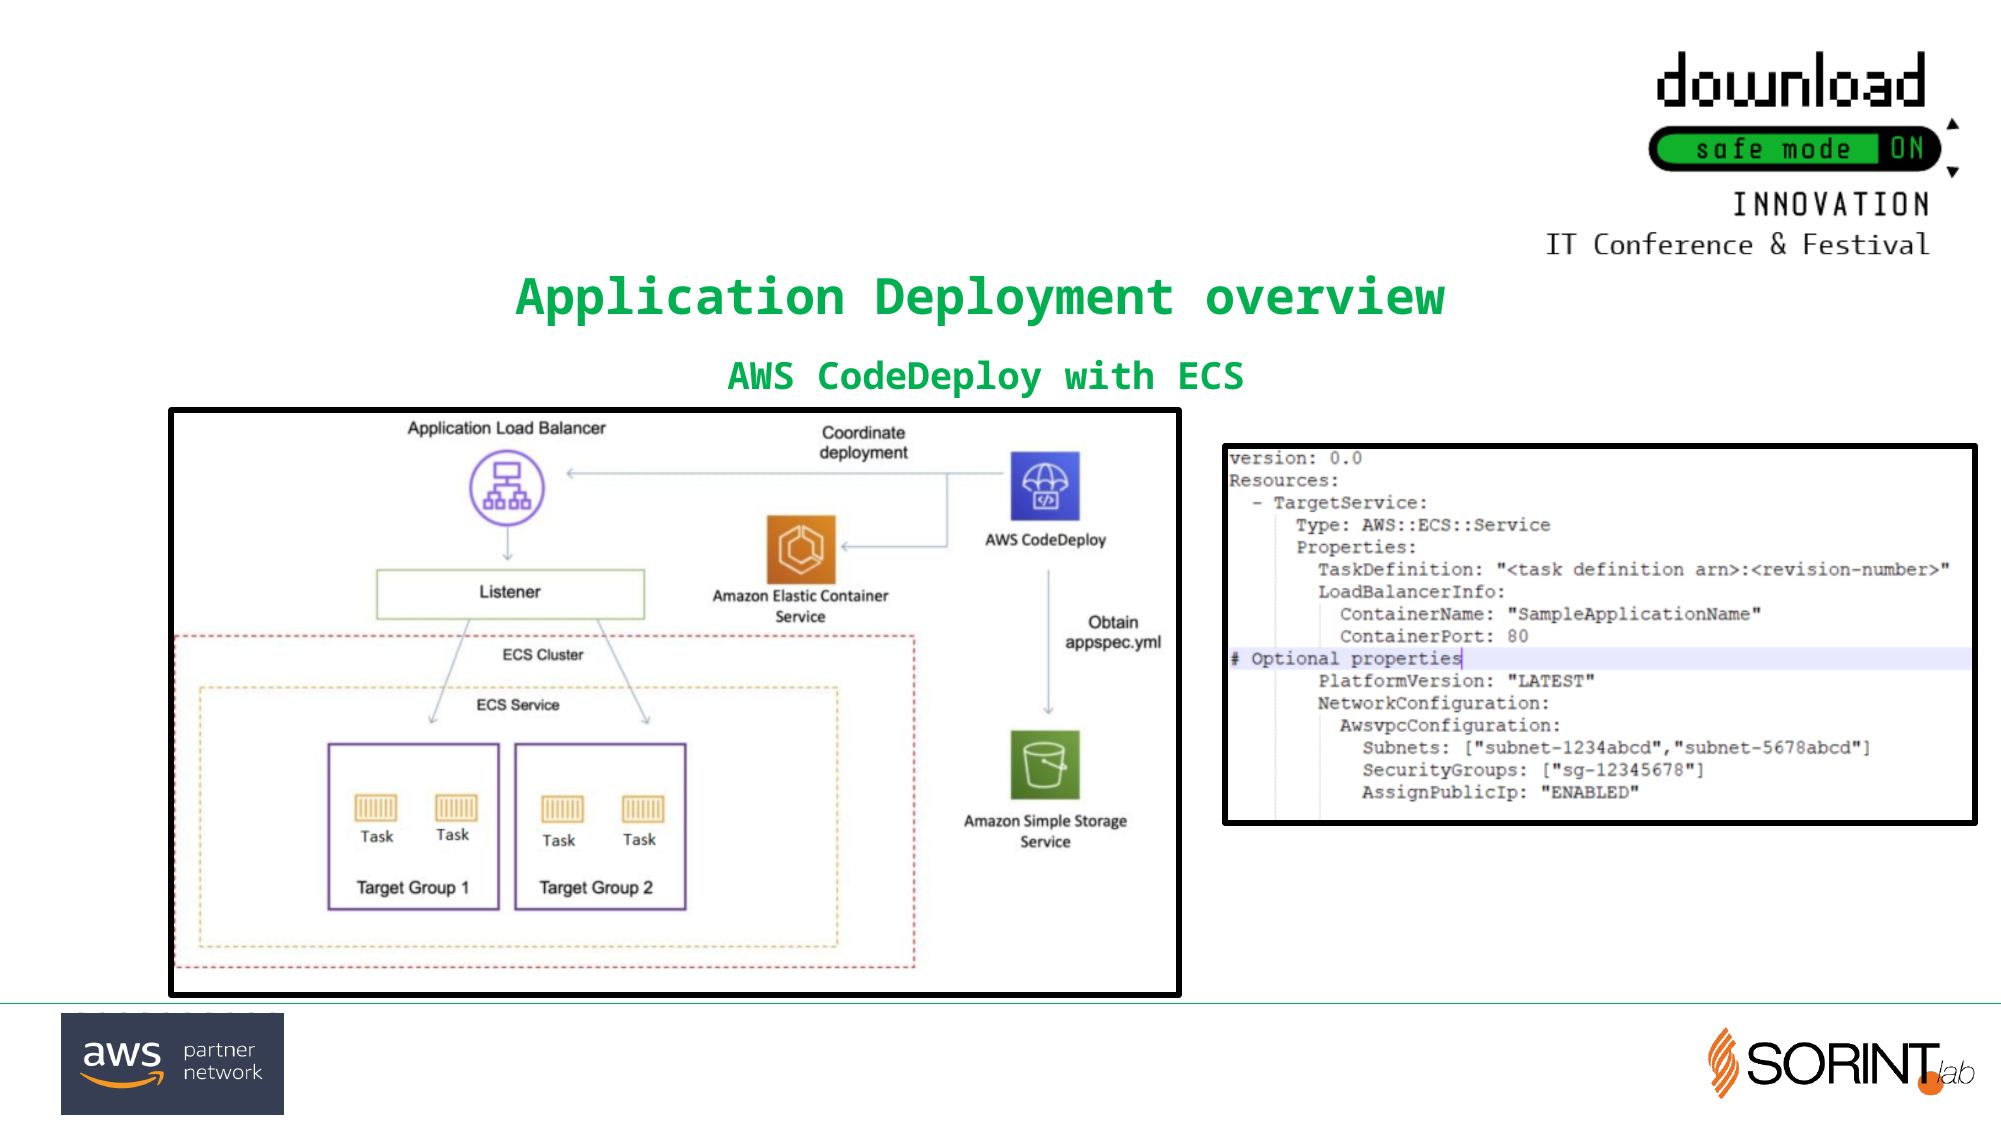

# Application Deployment overview
AWS CodeDeploy with ECS